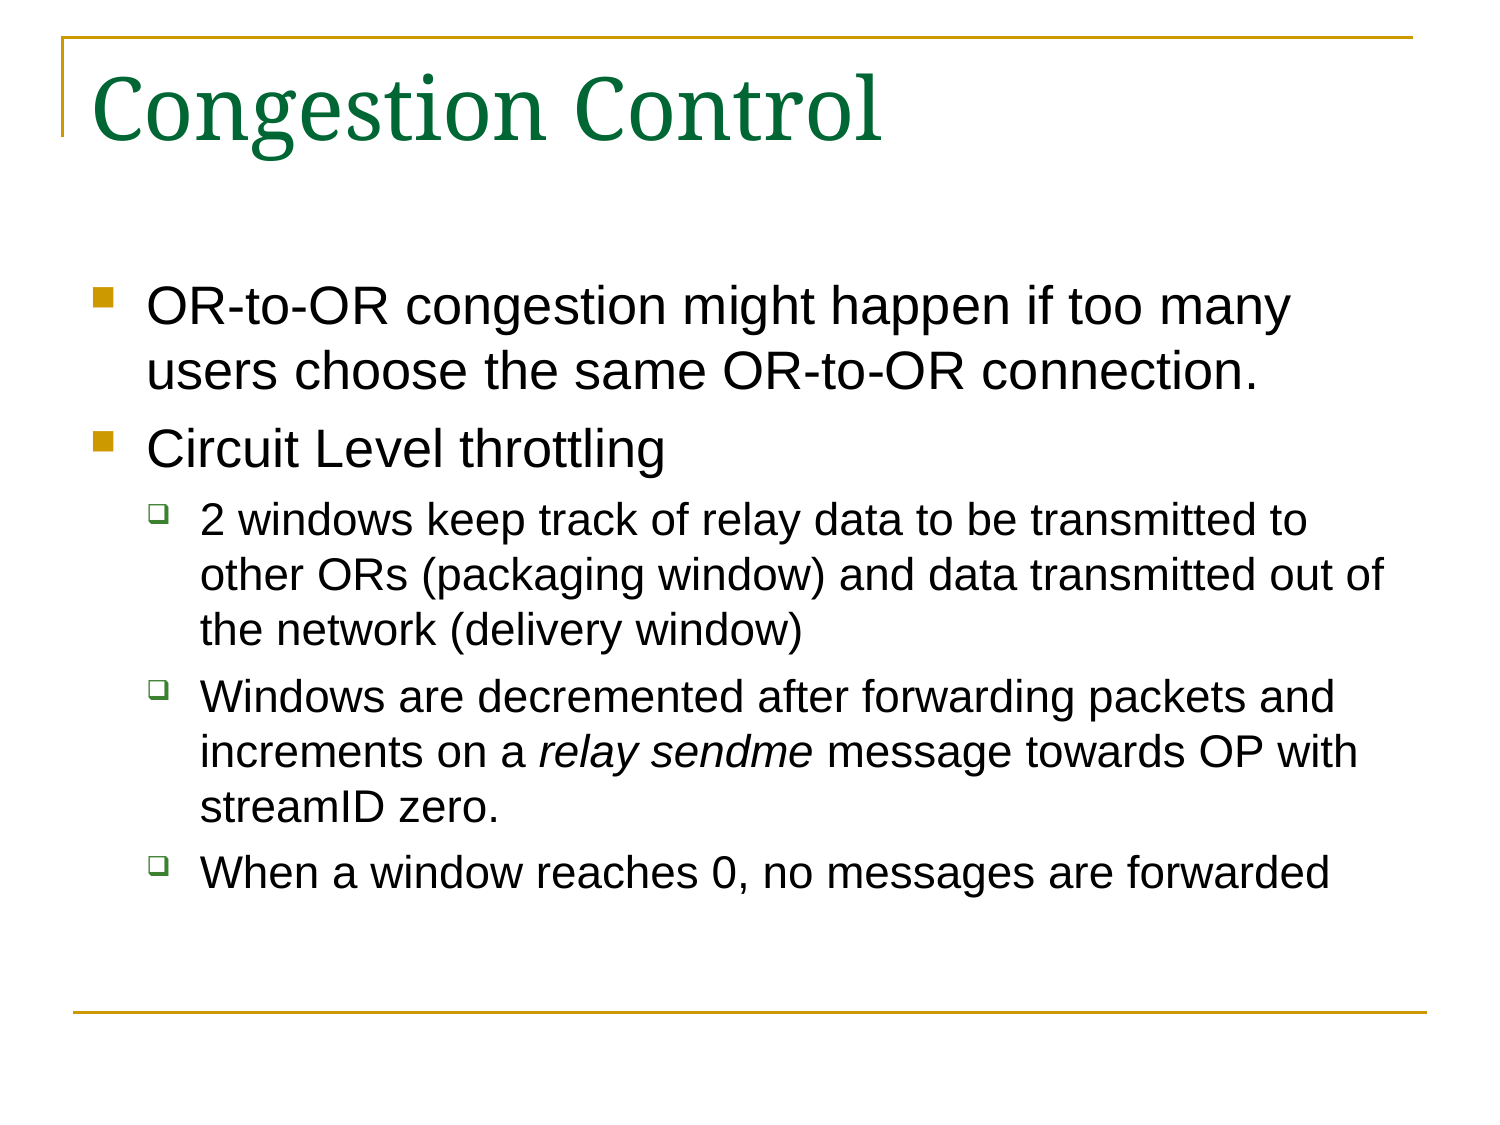

# Congestion Control
OR-to-OR congestion might happen if too many users choose the same OR-to-OR connection.
Circuit Level throttling
2 windows keep track of relay data to be transmitted to other ORs (packaging window) and data transmitted out of the network (delivery window)
Windows are decremented after forwarding packets and increments on a relay sendme message towards OP with streamID zero.
When a window reaches 0, no messages are forwarded